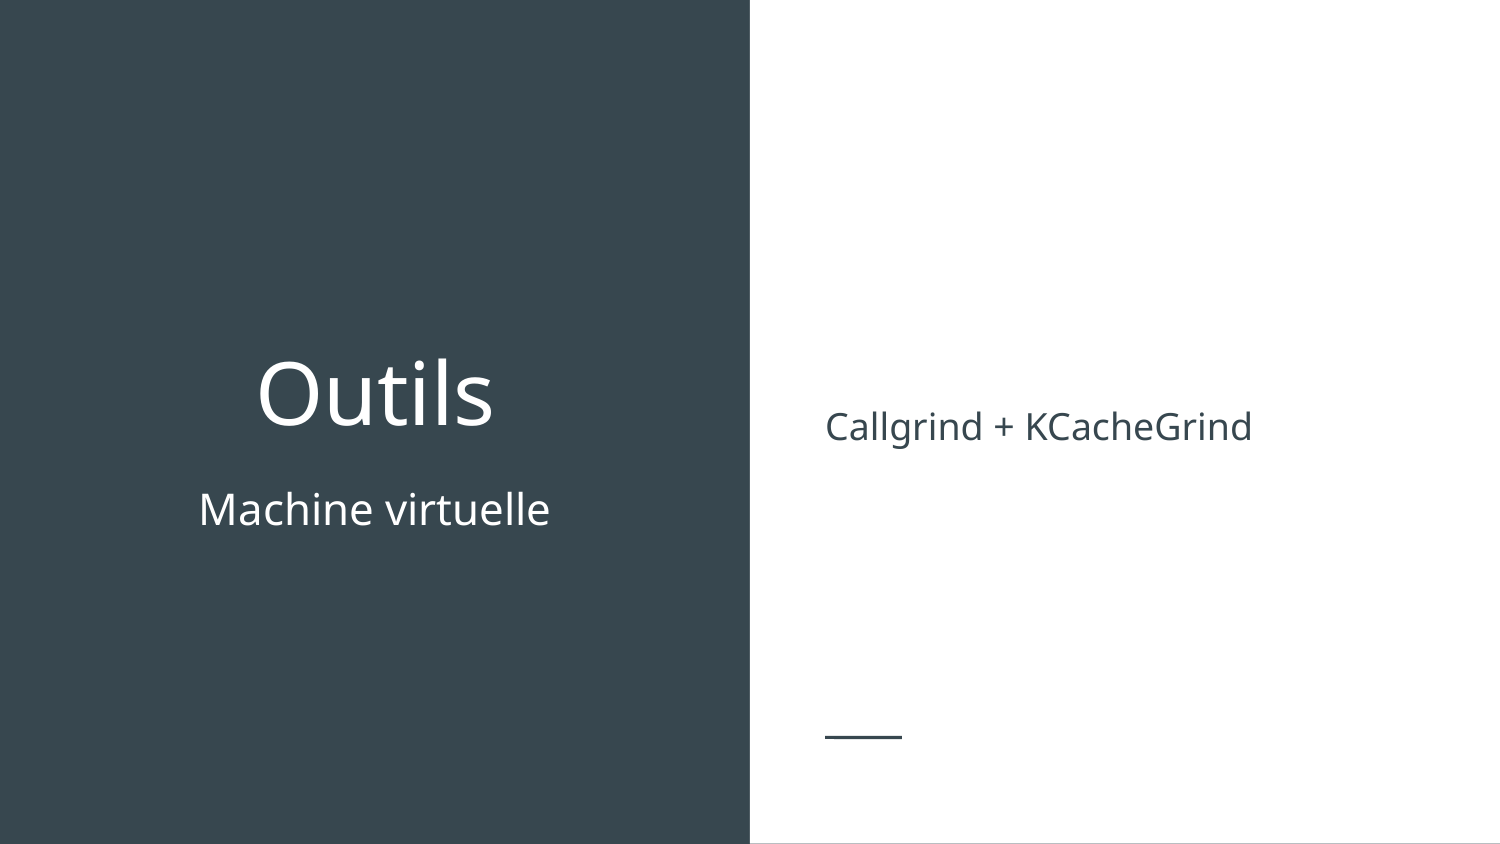

Callgrind + KCacheGrind
# Outils
Machine virtuelle